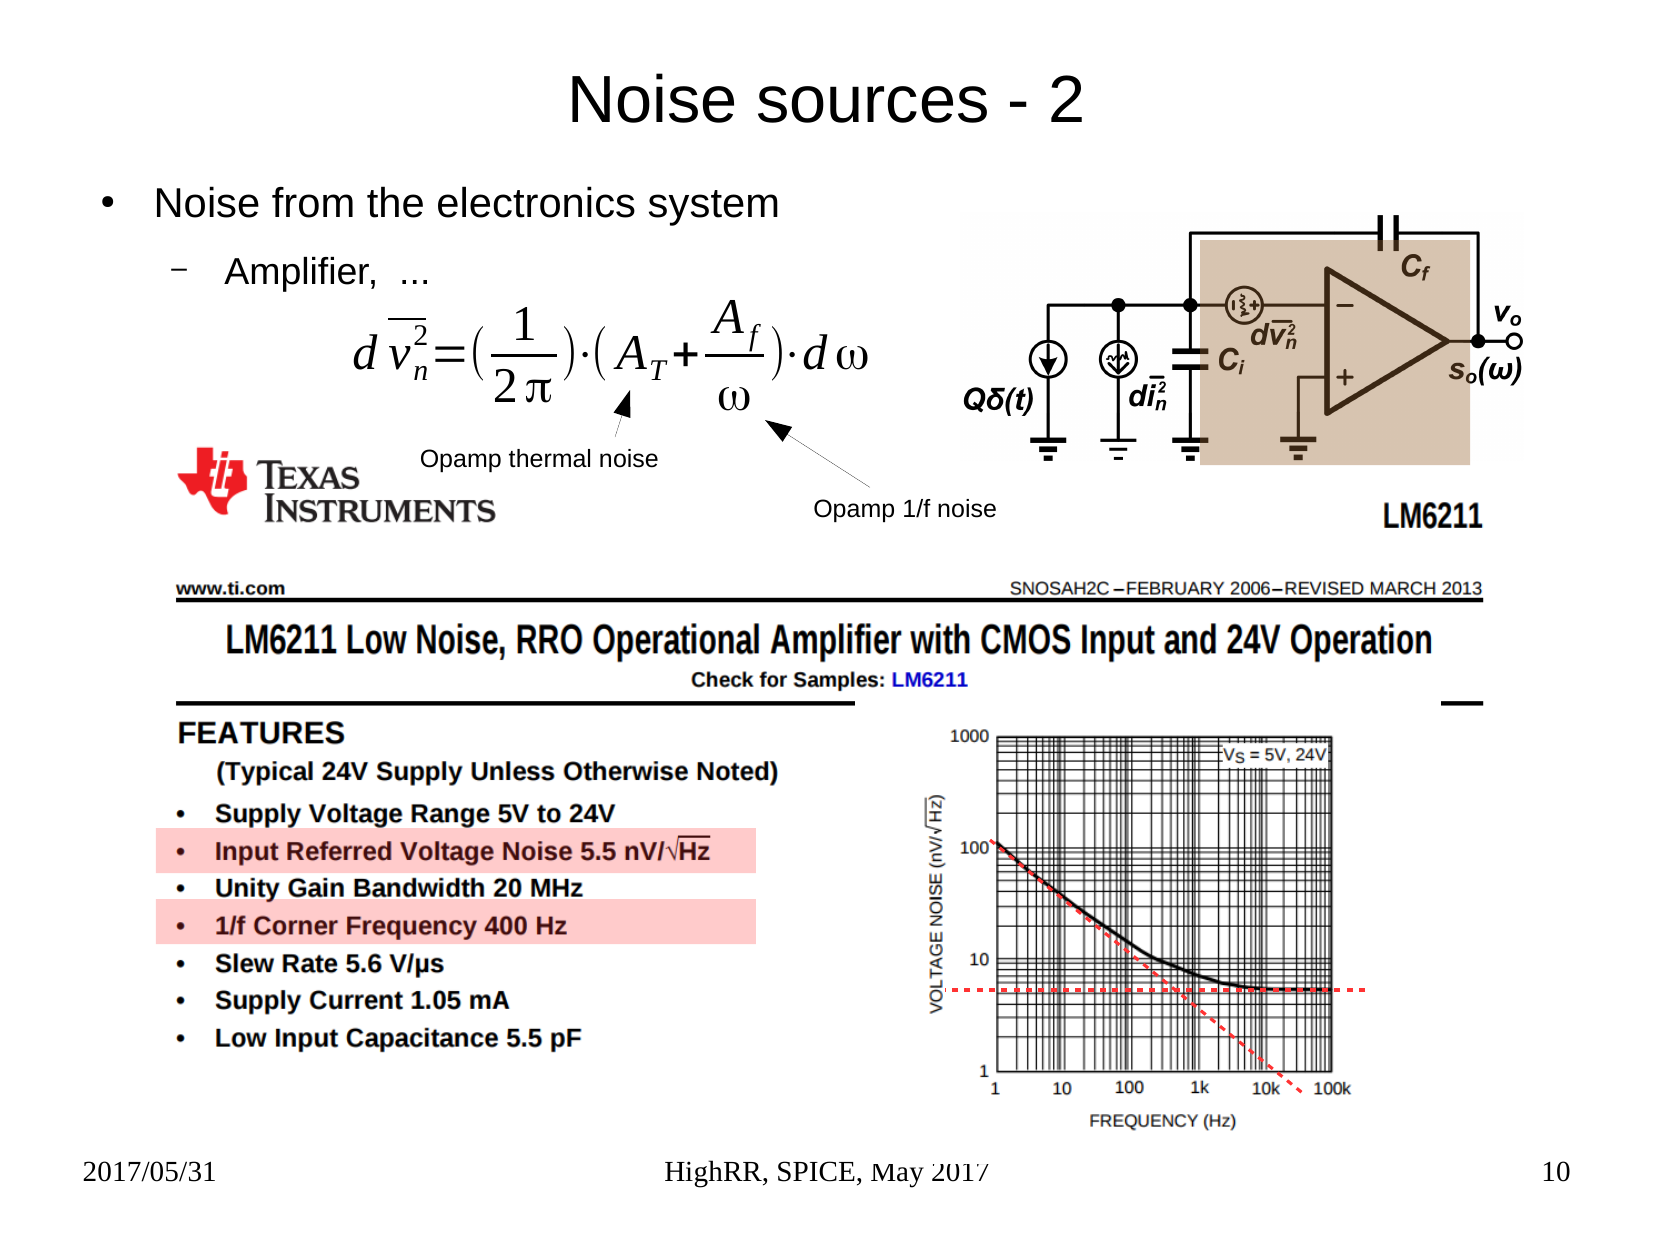

# Noise sources - 2
Noise from the electronics system
Amplifier, ...
Opamp thermal noise
Opamp 1/f noise
2017/05/31
HighRR, SPICE, May 2017
10